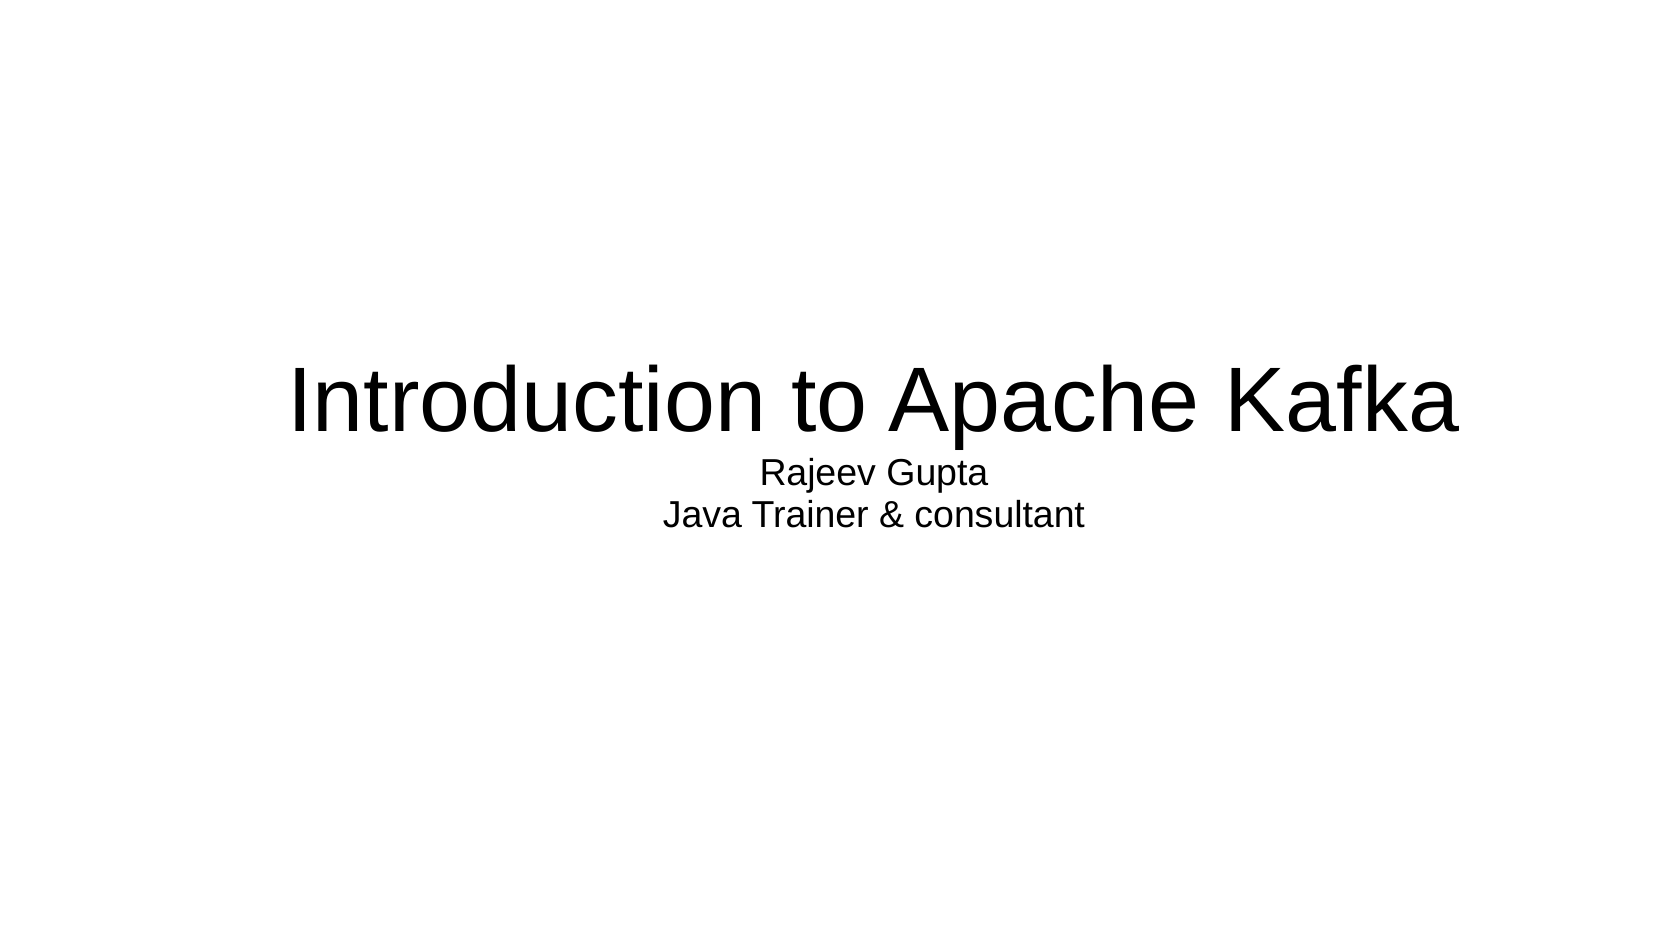

# Introduction to Apache Kafka Rajeev Gupta Java Trainer & consultant